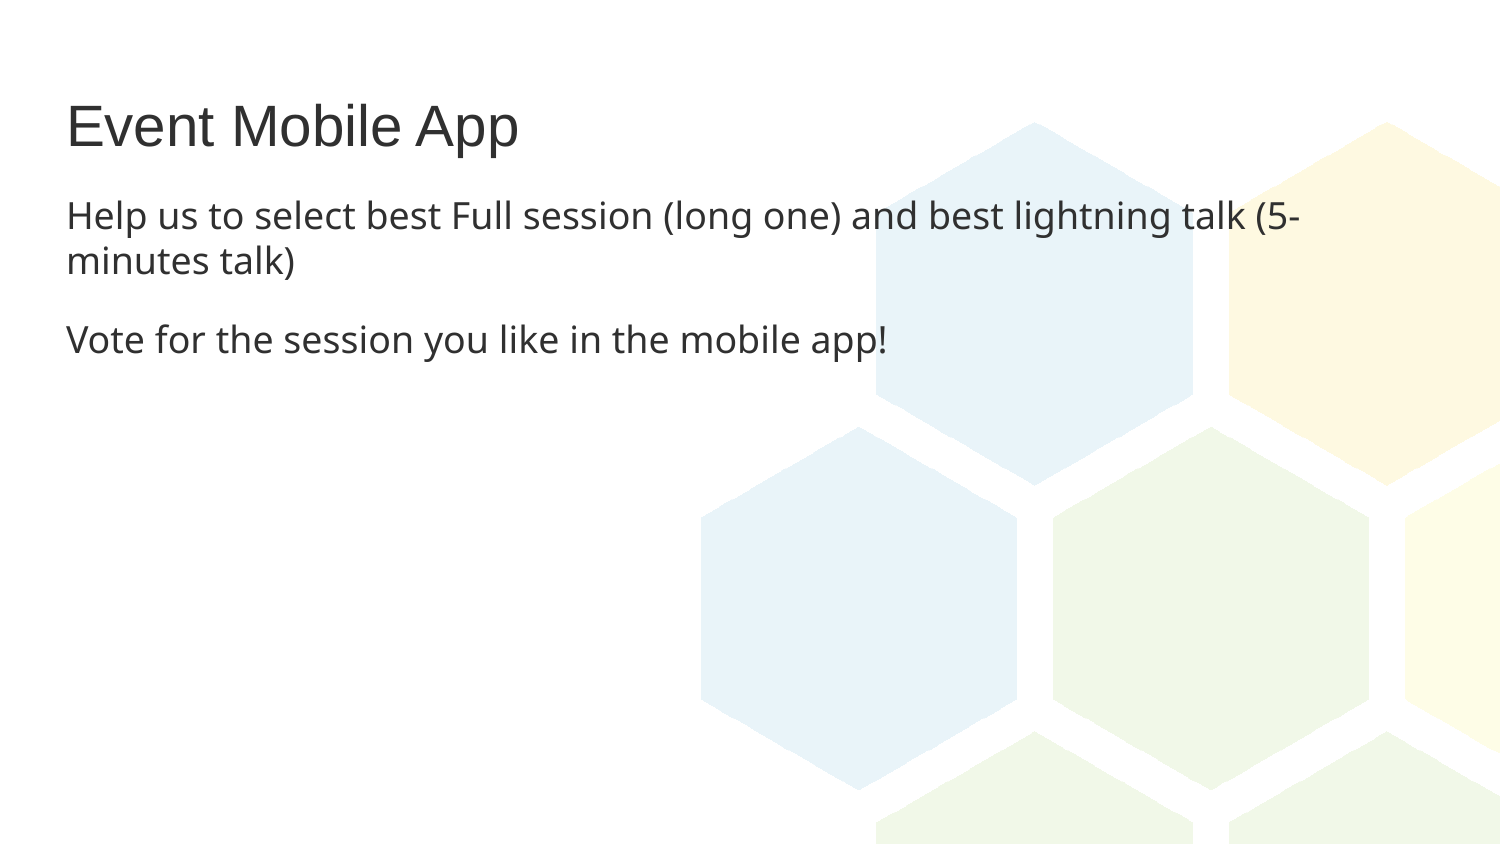

# Event Mobile App
Help us to select best Full session (long one) and best lightning talk (5-minutes talk)
Vote for the session you like in the mobile app!